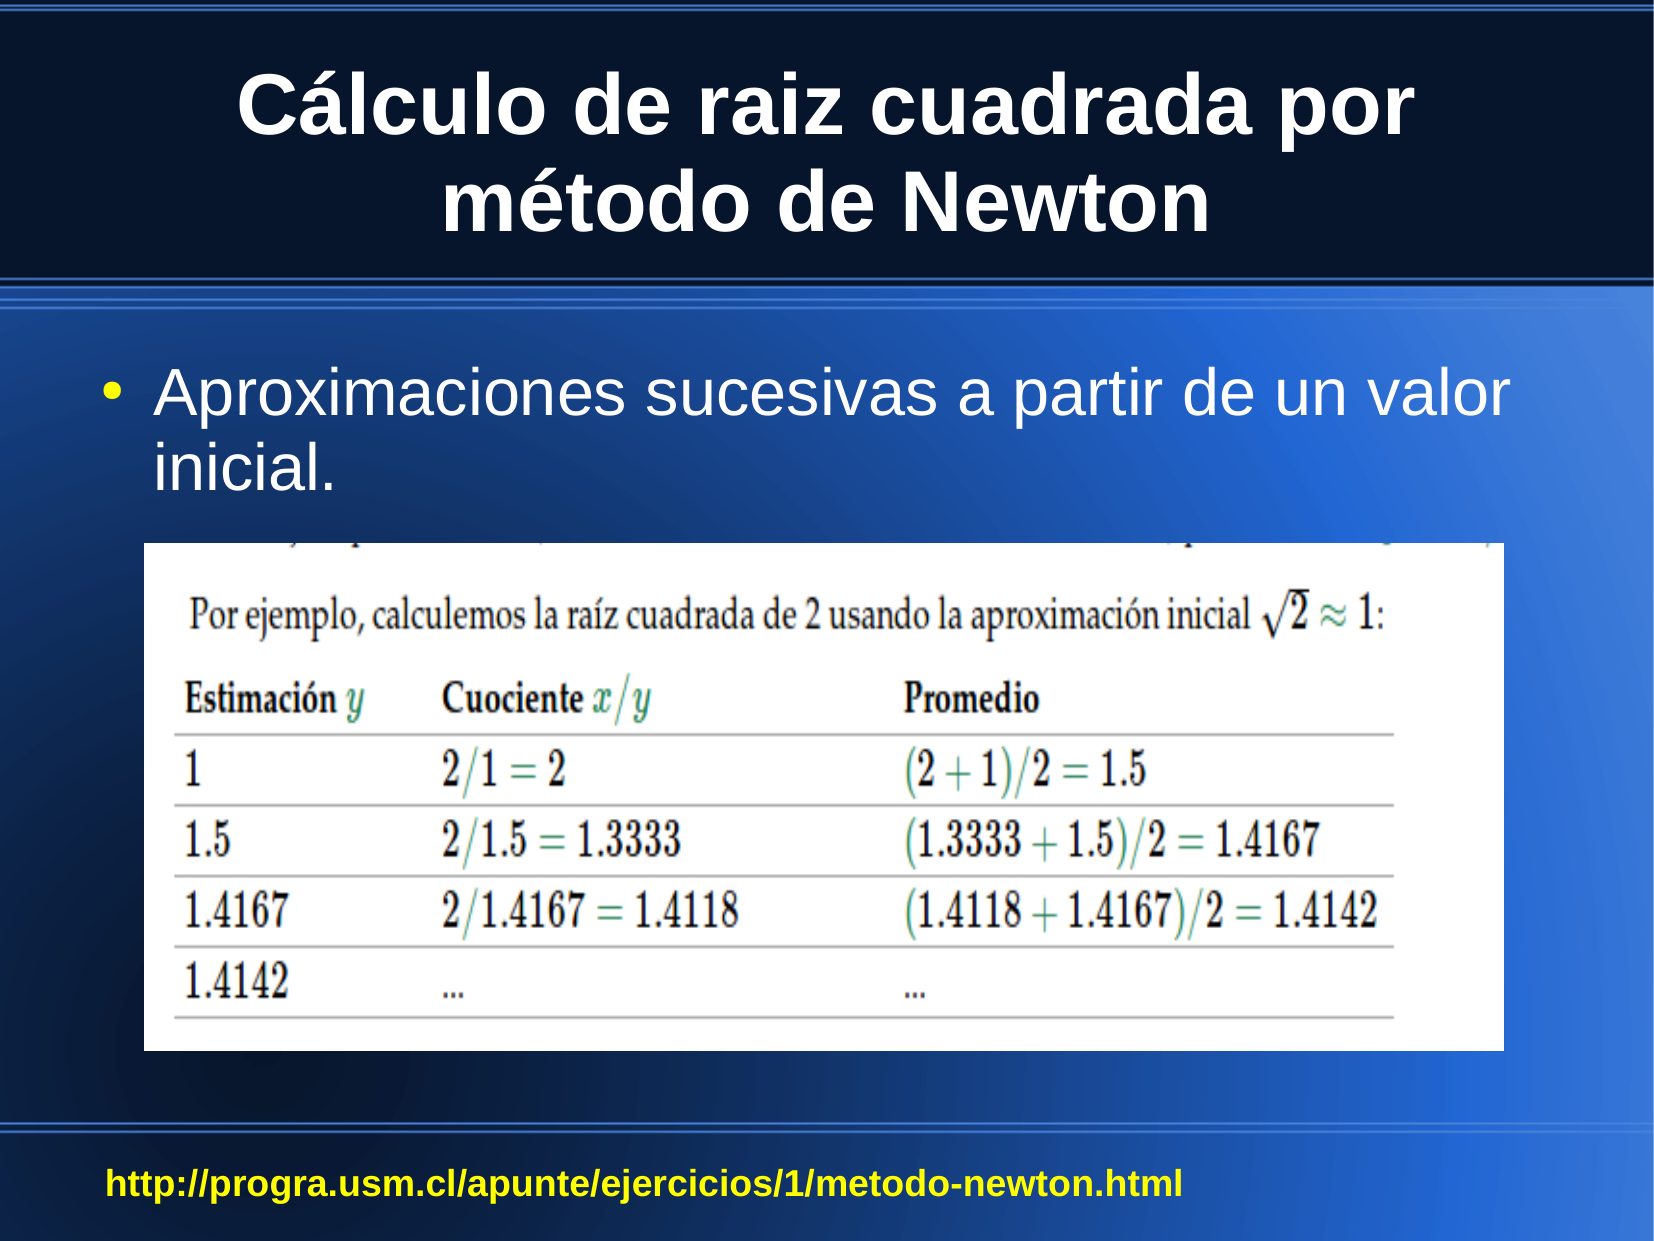

# Cálculo de raiz cuadrada por método de Newton
Aproximaciones sucesivas a partir de un valor inicial.
http://progra.usm.cl/apunte/ejercicios/1/metodo-newton.html